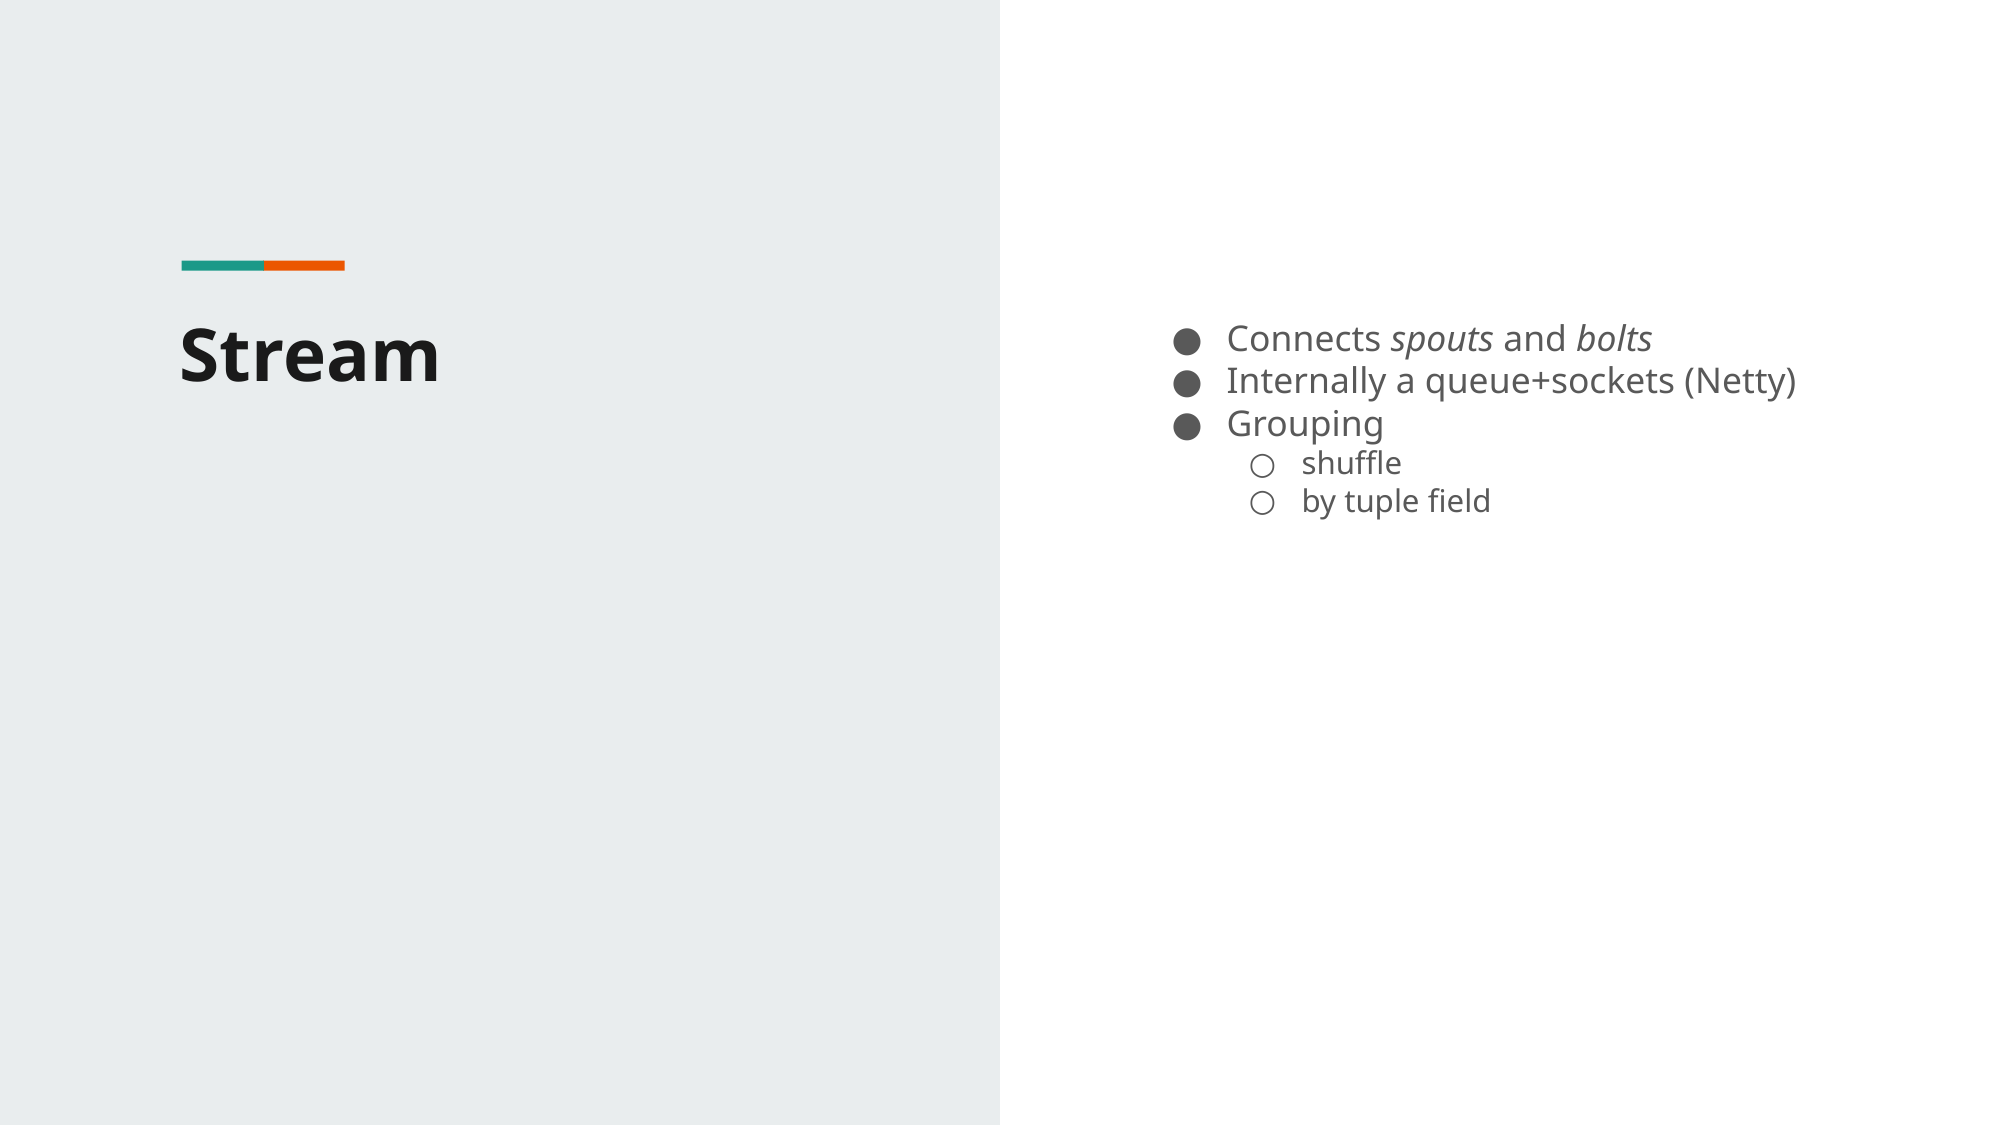

# Stream
Connects spouts and bolts
Internally a queue+sockets (Netty)
Grouping
shuffle
by tuple field